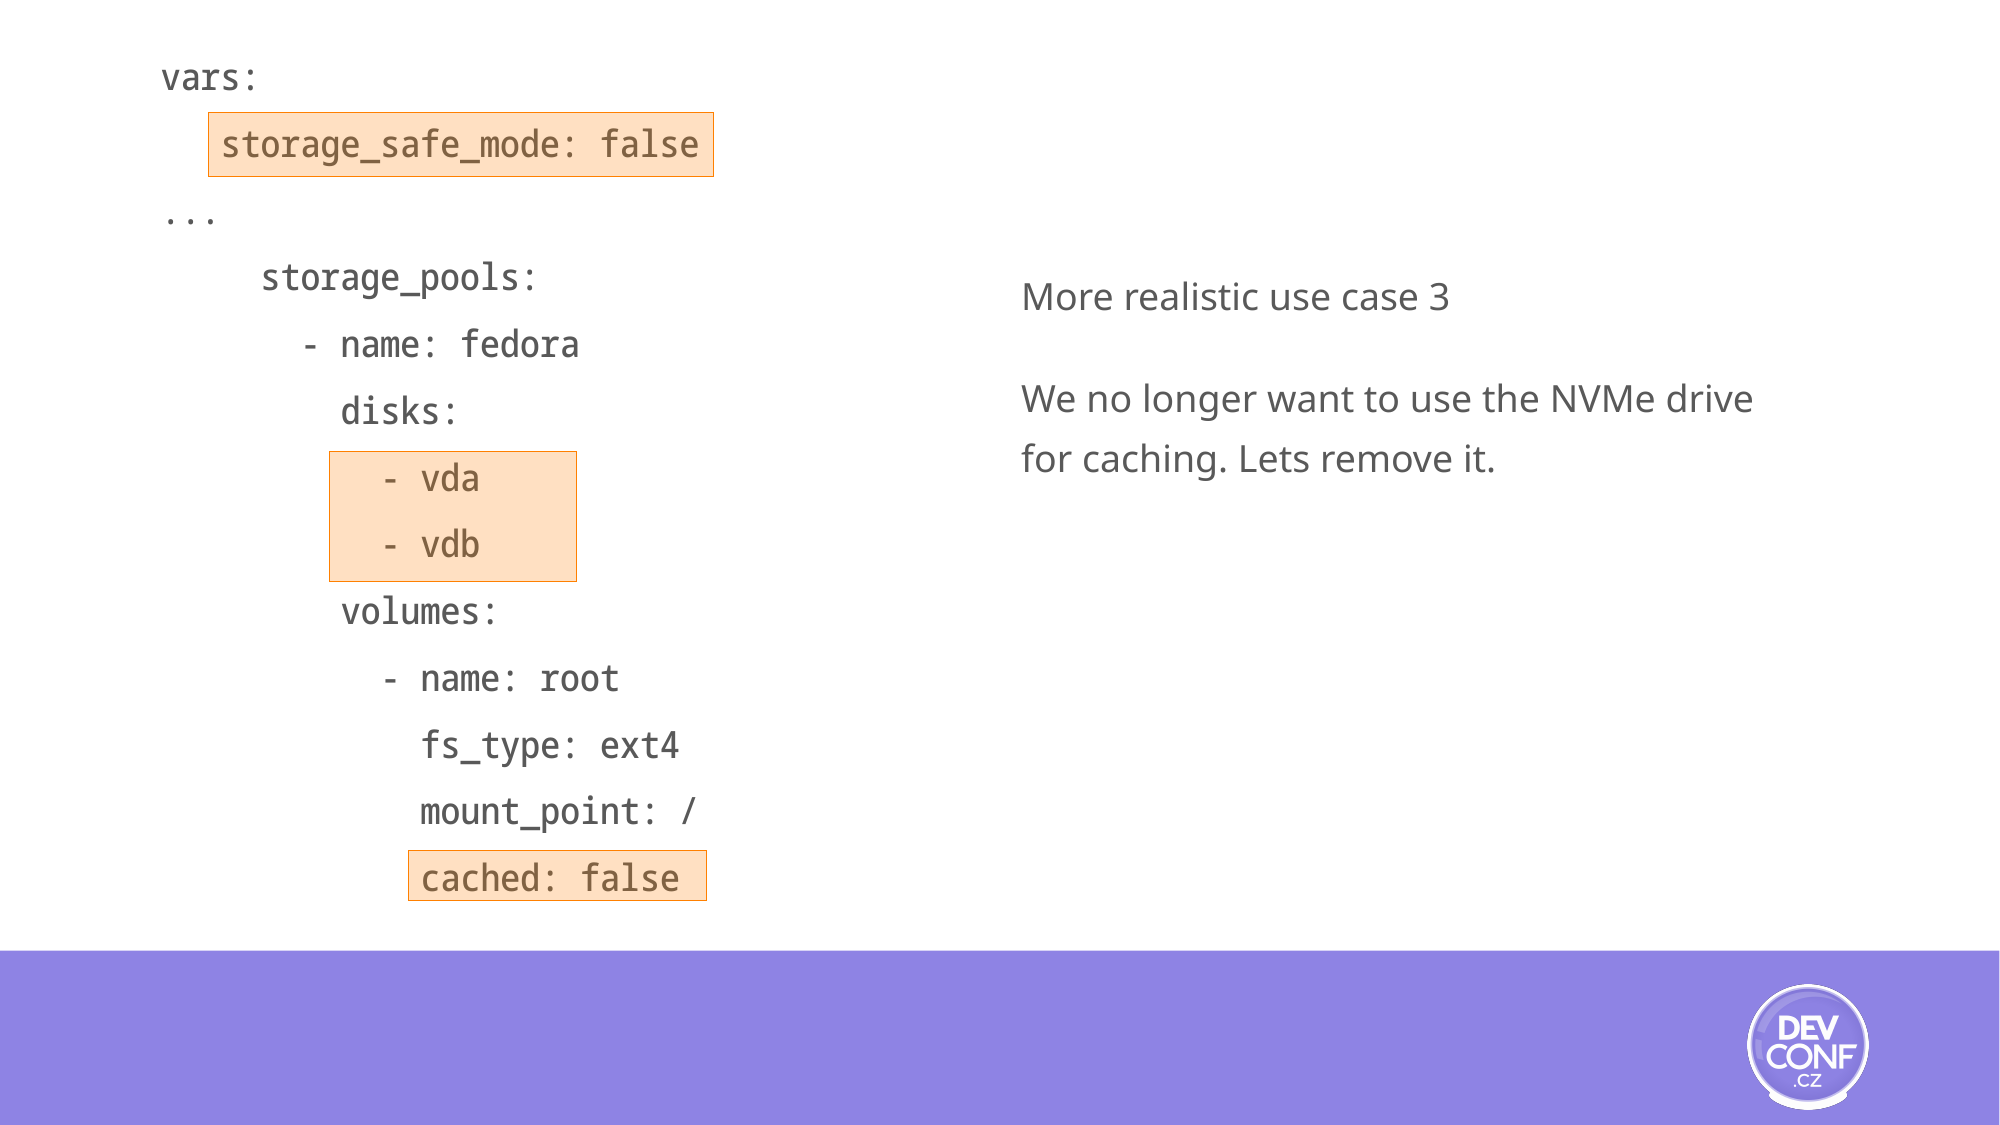

# vars:
 storage_safe_mode: false
 ...
 storage_pools:
 - name: fedora
 disks:
 - vda
 - vdb
 volumes:
 - name: root
 fs_type: ext4
 mount_point: /
 cached: false
More realistic use case 3
We no longer want to use the NVMe drive for caching. Lets remove it.